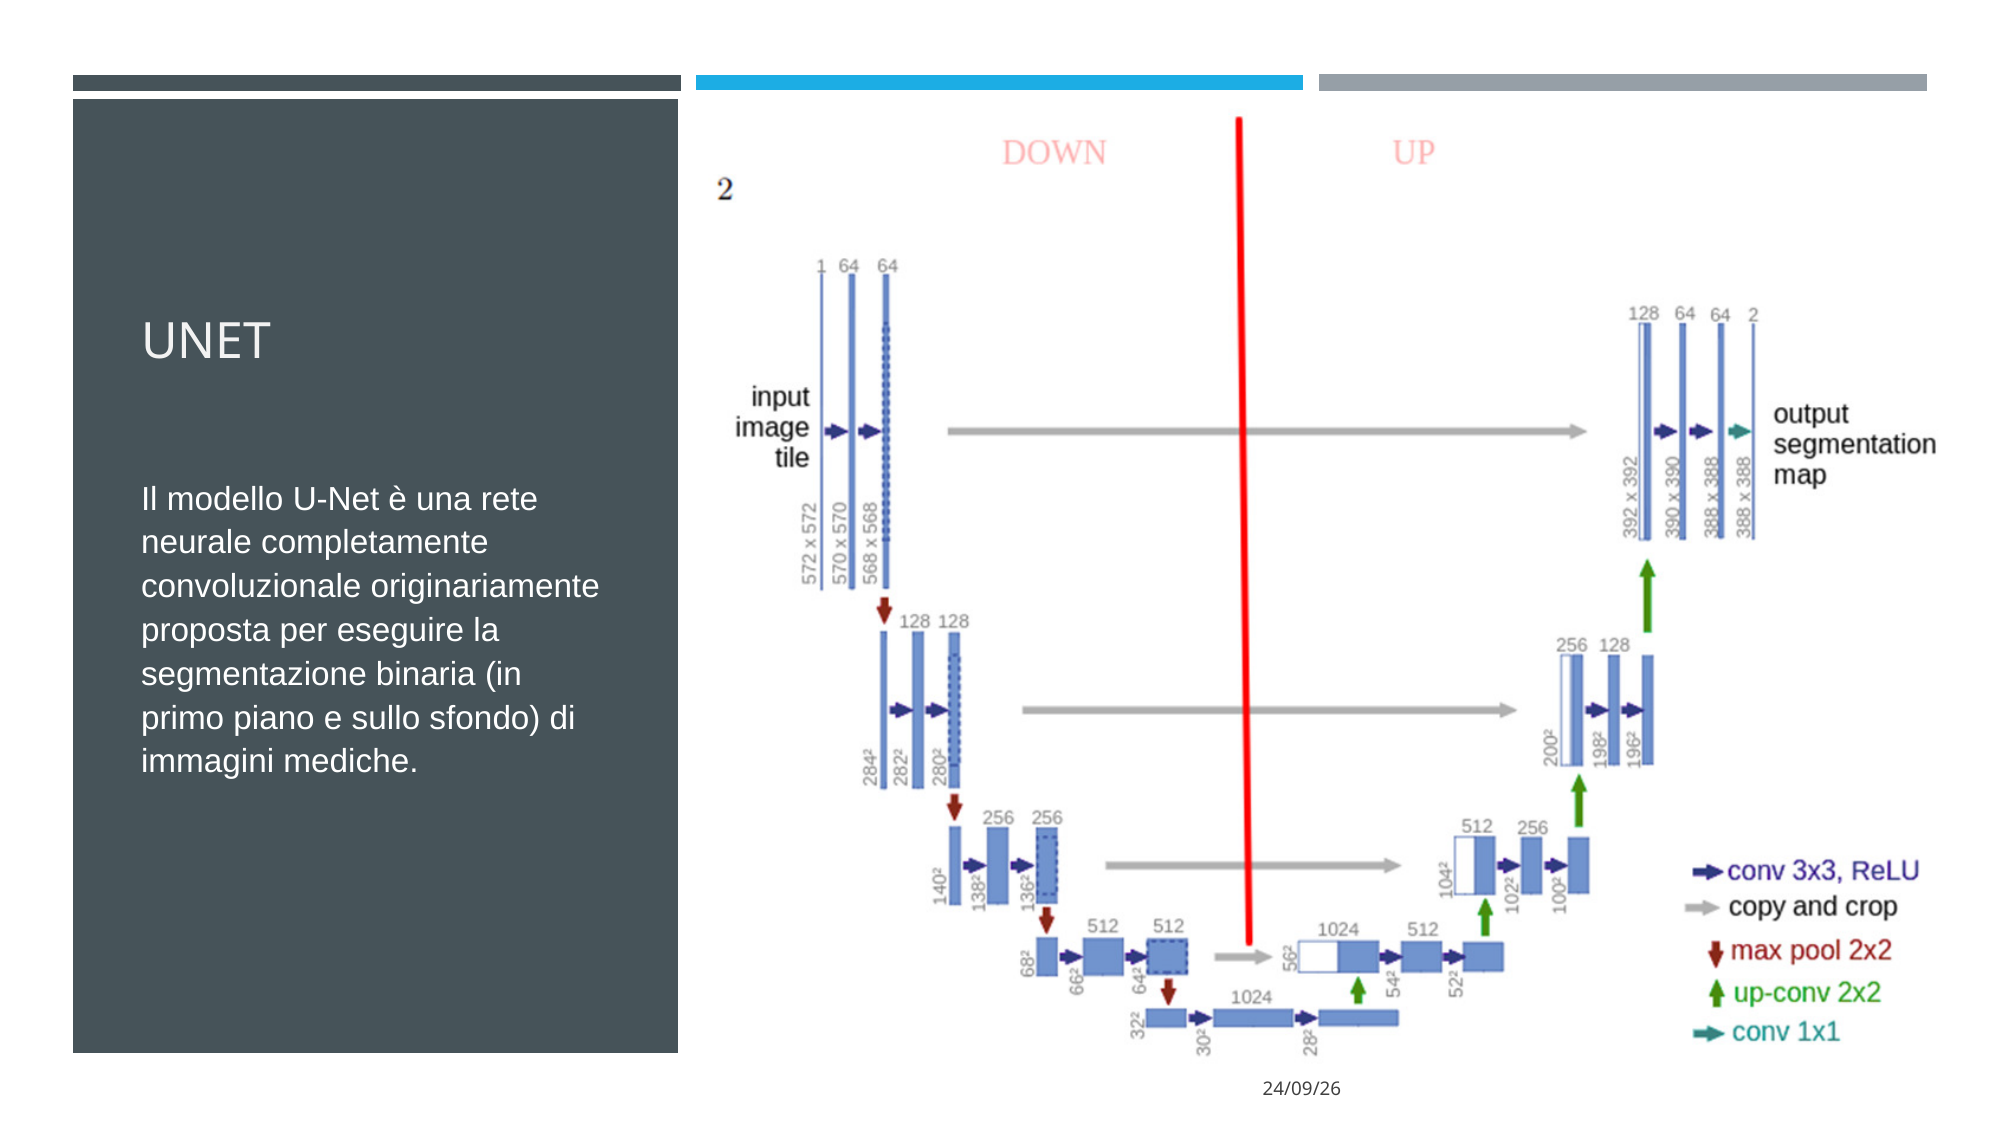

# Unet
Il modello U-Net è una rete neurale completamente convoluzionale originariamente proposta per eseguire la segmentazione binaria (in primo piano e sullo sfondo) di immagini mediche.